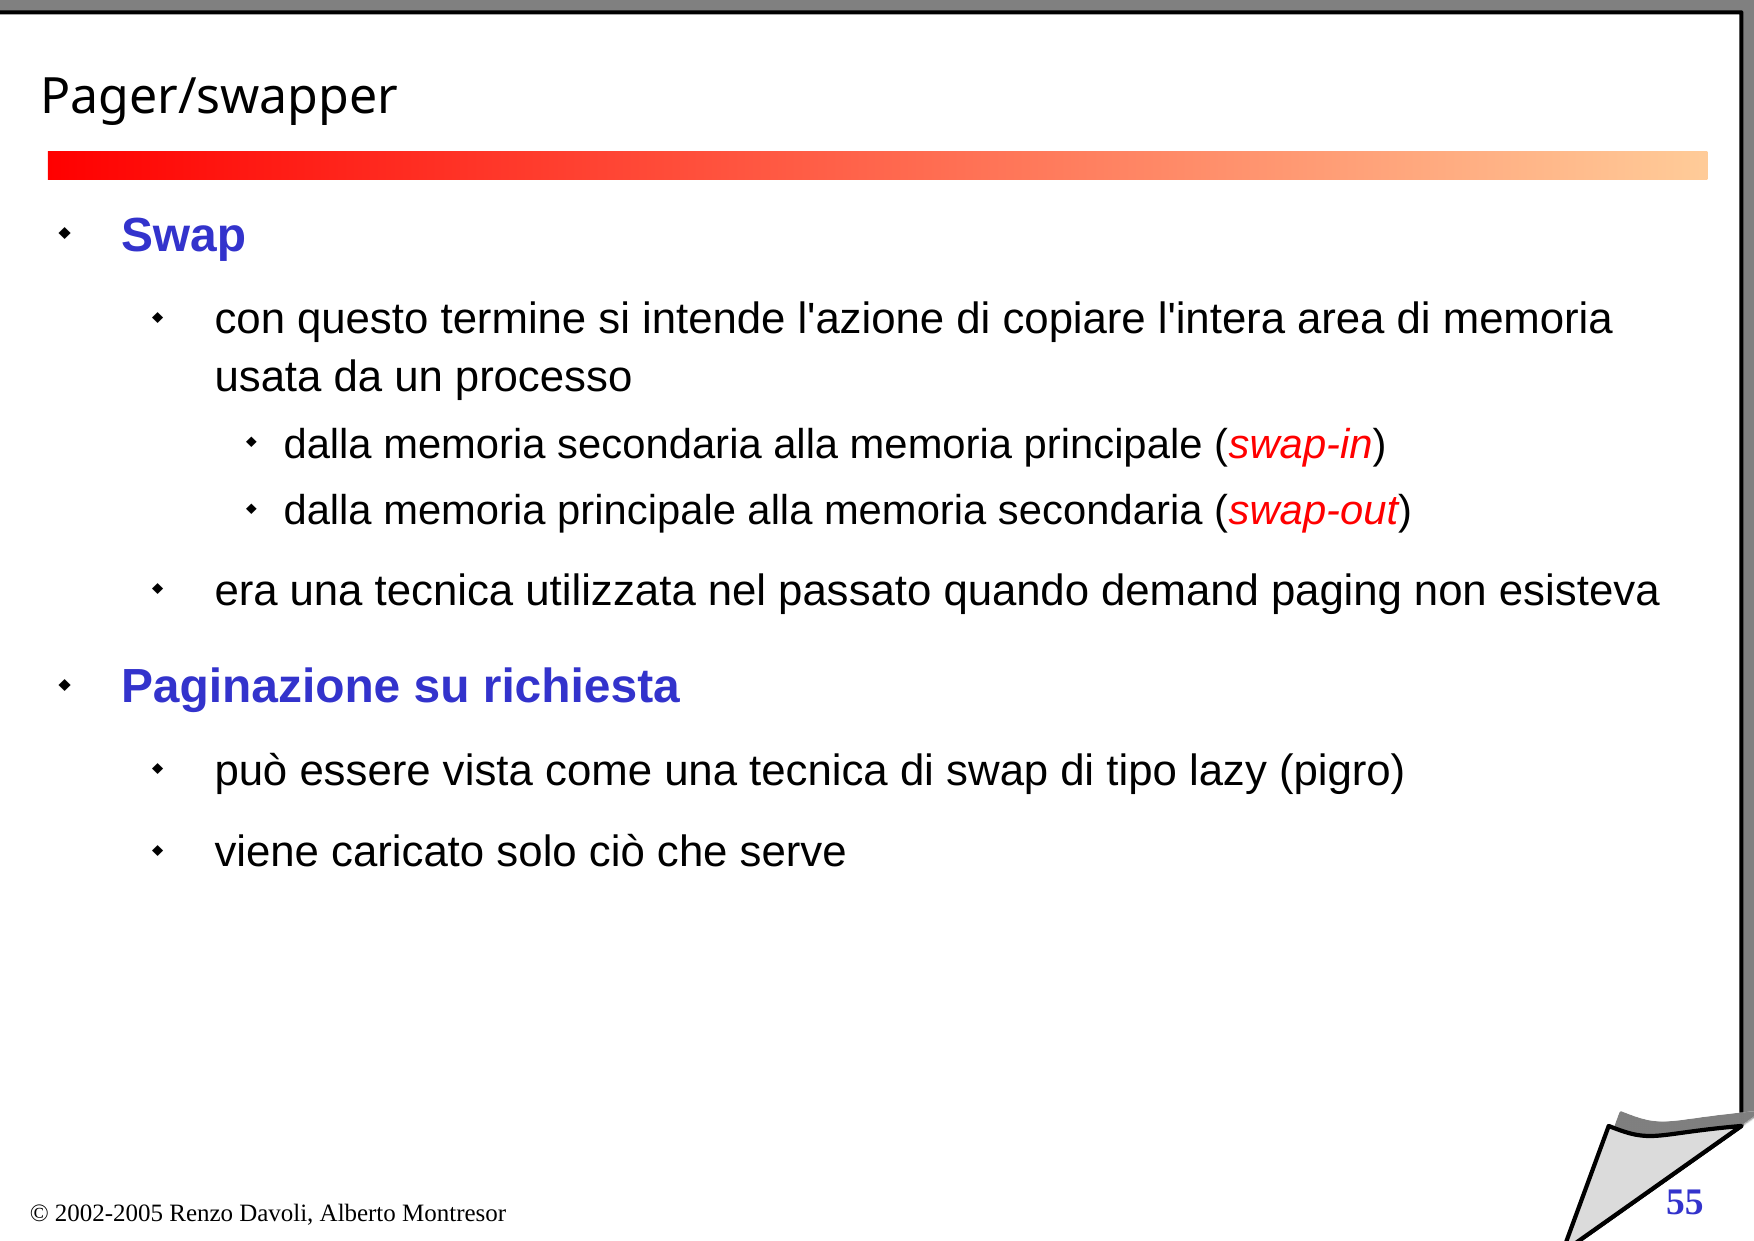

# Pager/swapper
Swap
con questo termine si intende l'azione di copiare l'intera area di memoria usata da un processo
dalla memoria secondaria alla memoria principale (swap-in)
dalla memoria principale alla memoria secondaria (swap-out)
era una tecnica utilizzata nel passato quando demand paging non esisteva
Paginazione su richiesta
può essere vista come una tecnica di swap di tipo lazy (pigro)
viene caricato solo ciò che serve